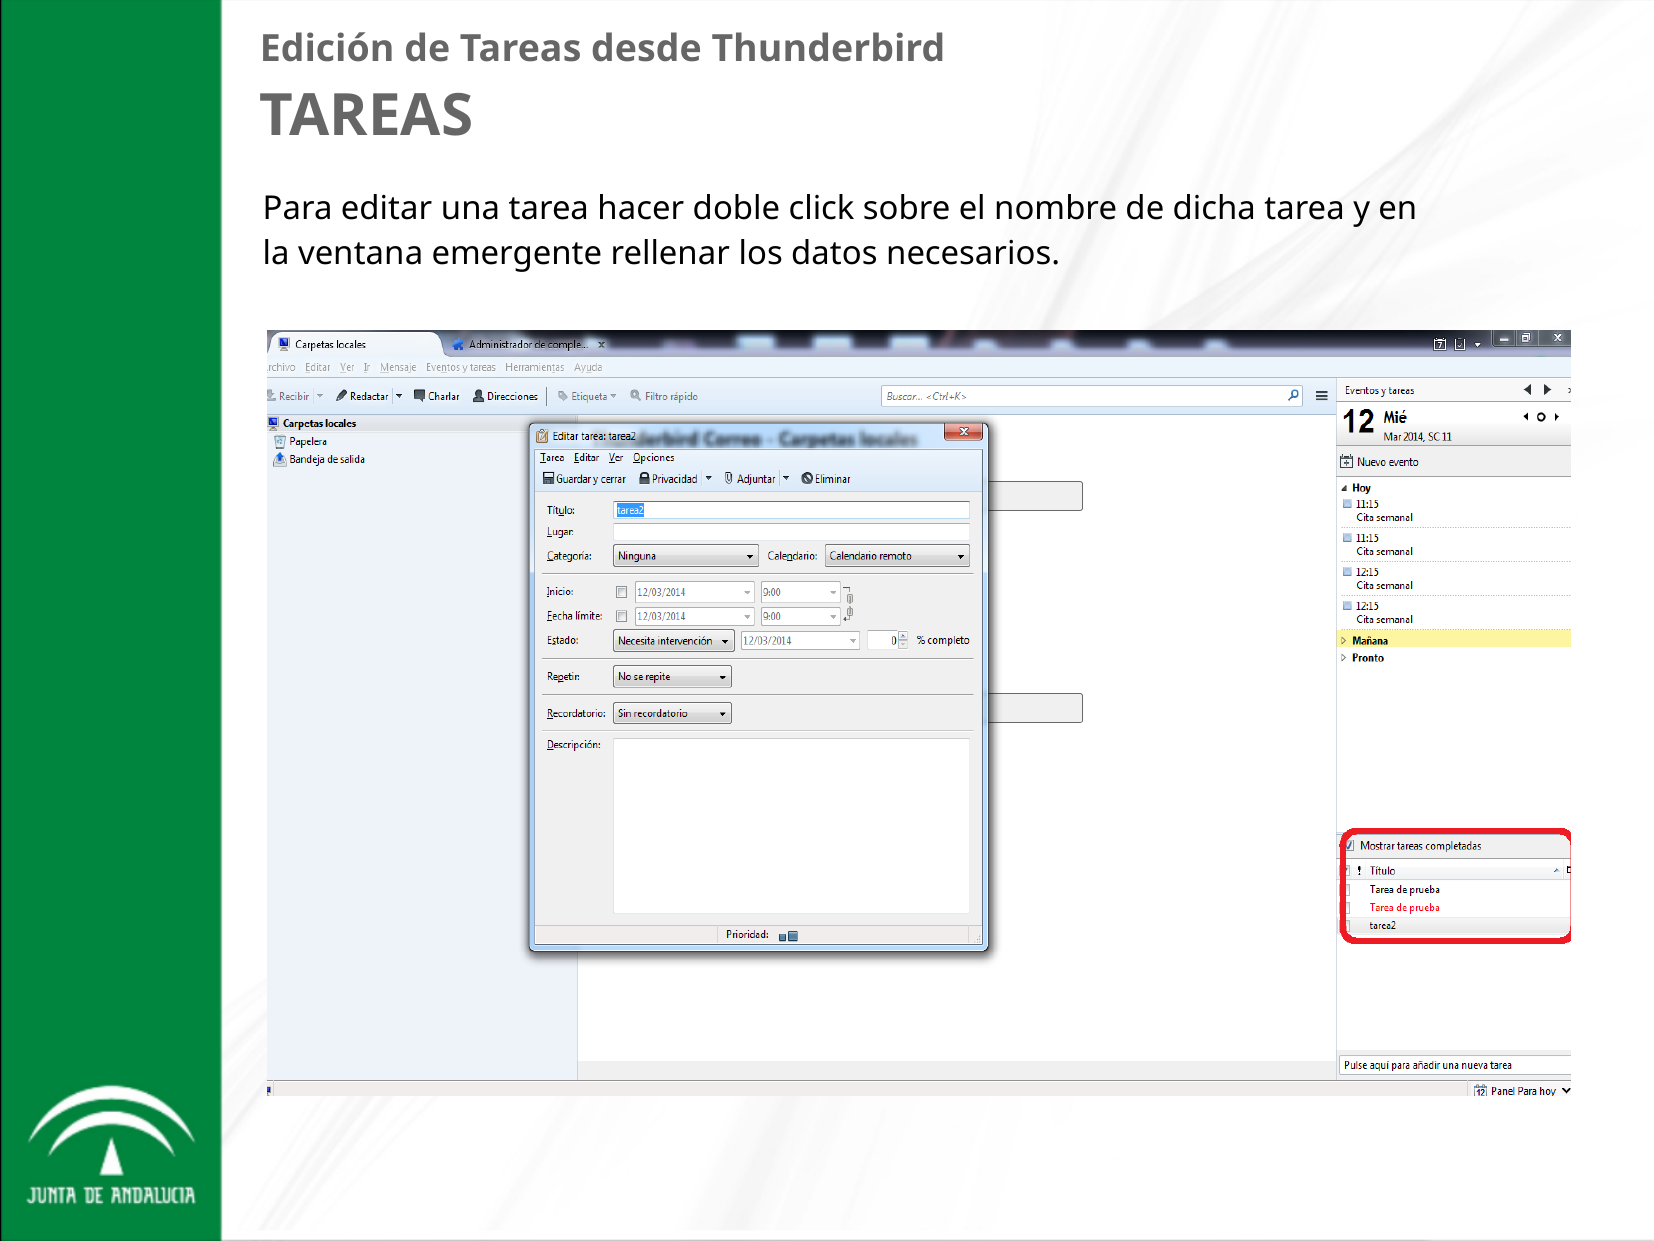

# Edición de Tareas desde Thunderbird TAREAS
Para editar una tarea hacer doble click sobre el nombre de dicha tarea y en la ventana emergente rellenar los datos necesarios.